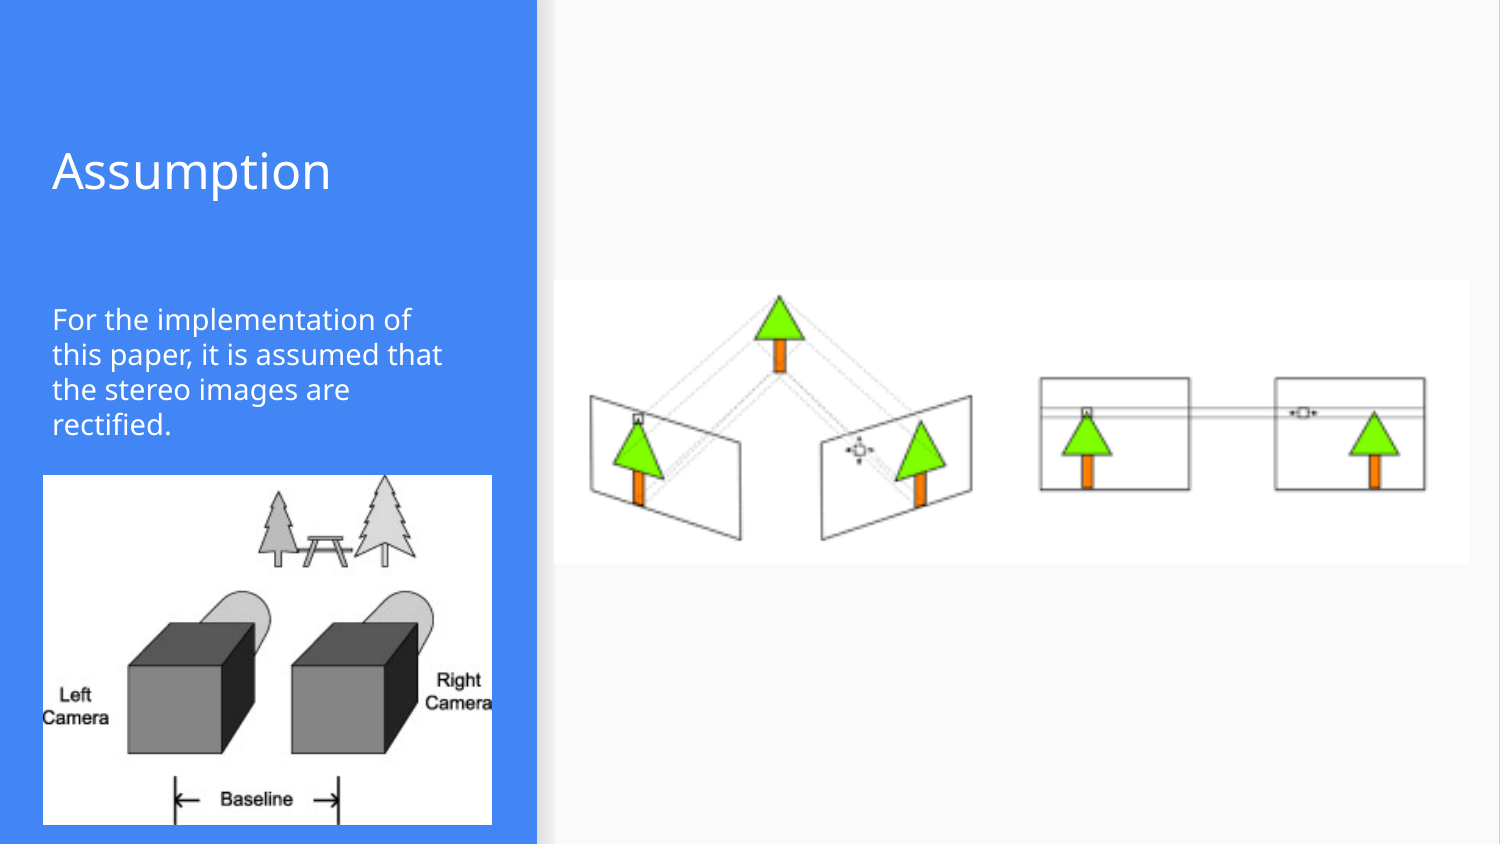

# Assumption
For the implementation of this paper, it is assumed that the stereo images are rectified.